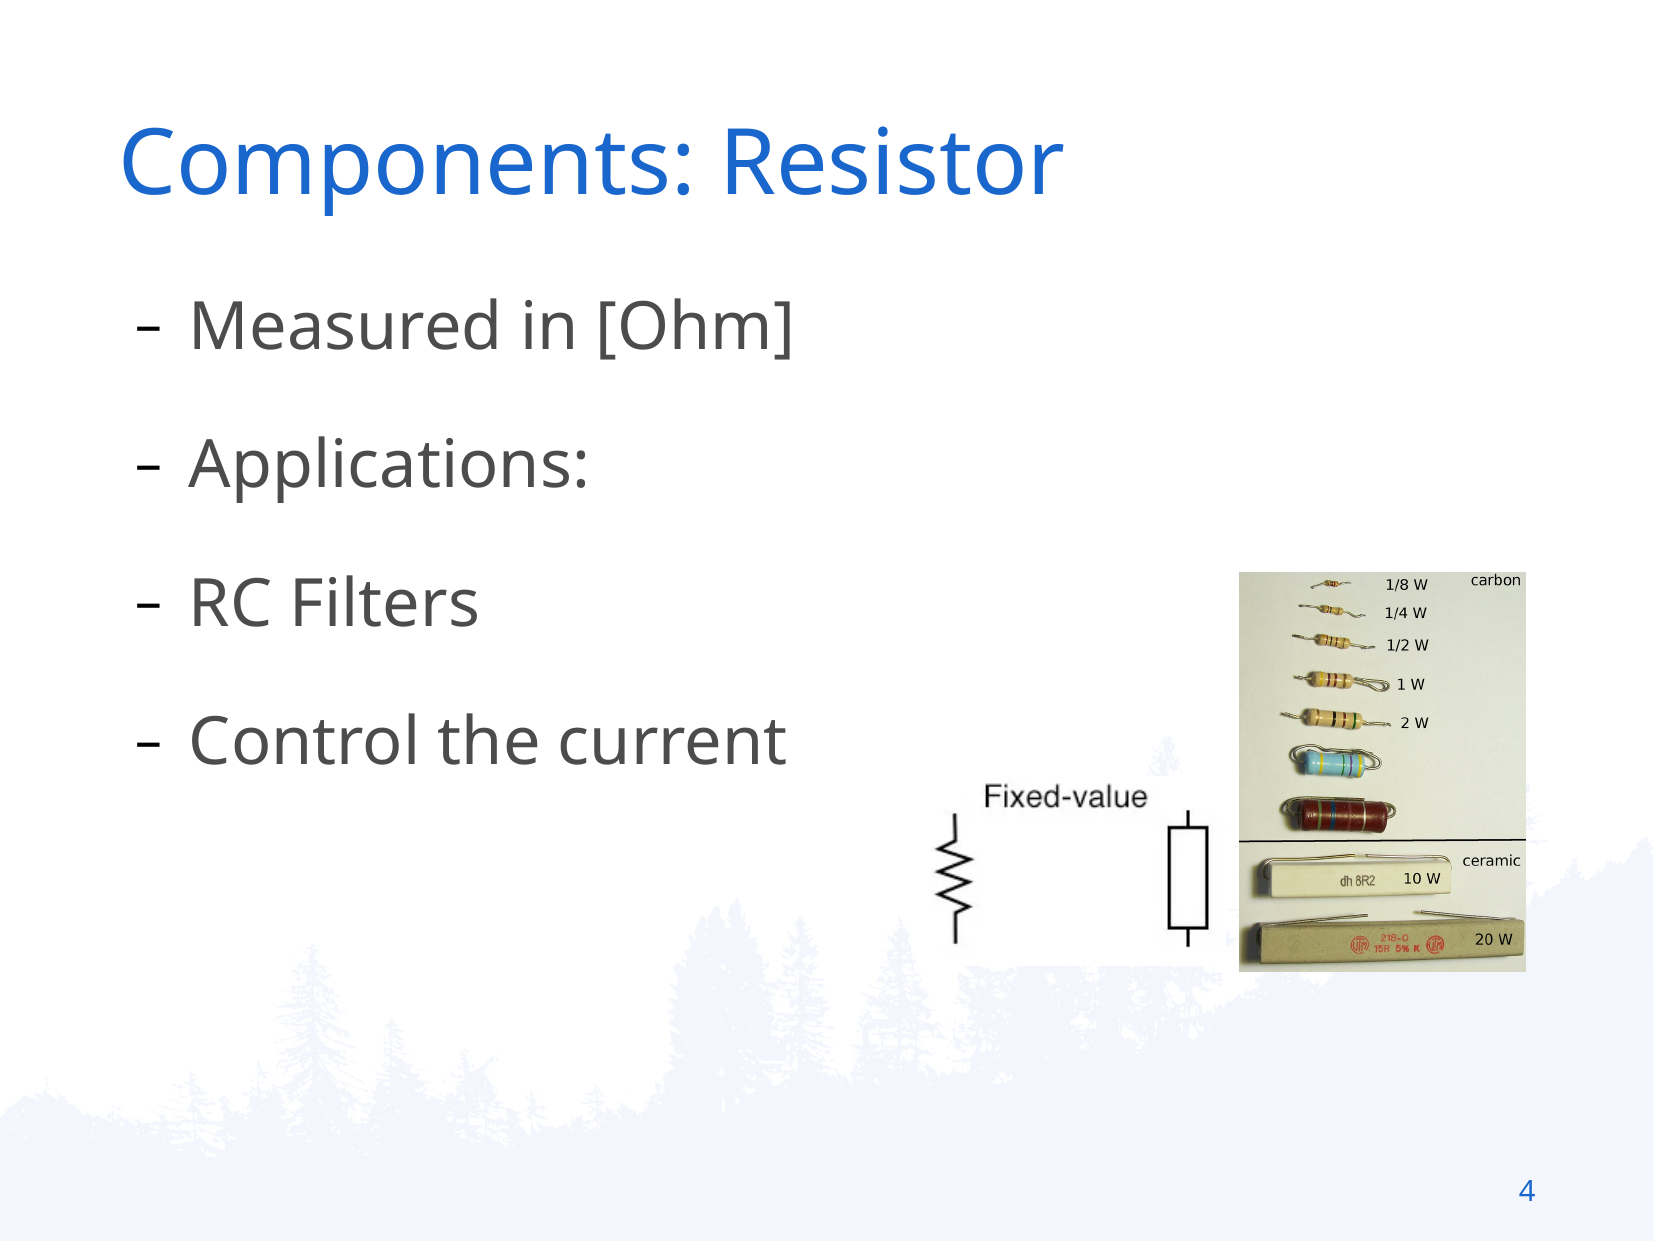

# Components: Resistor
Measured in [Ohm]
Applications:
RC Filters
Control the current
4